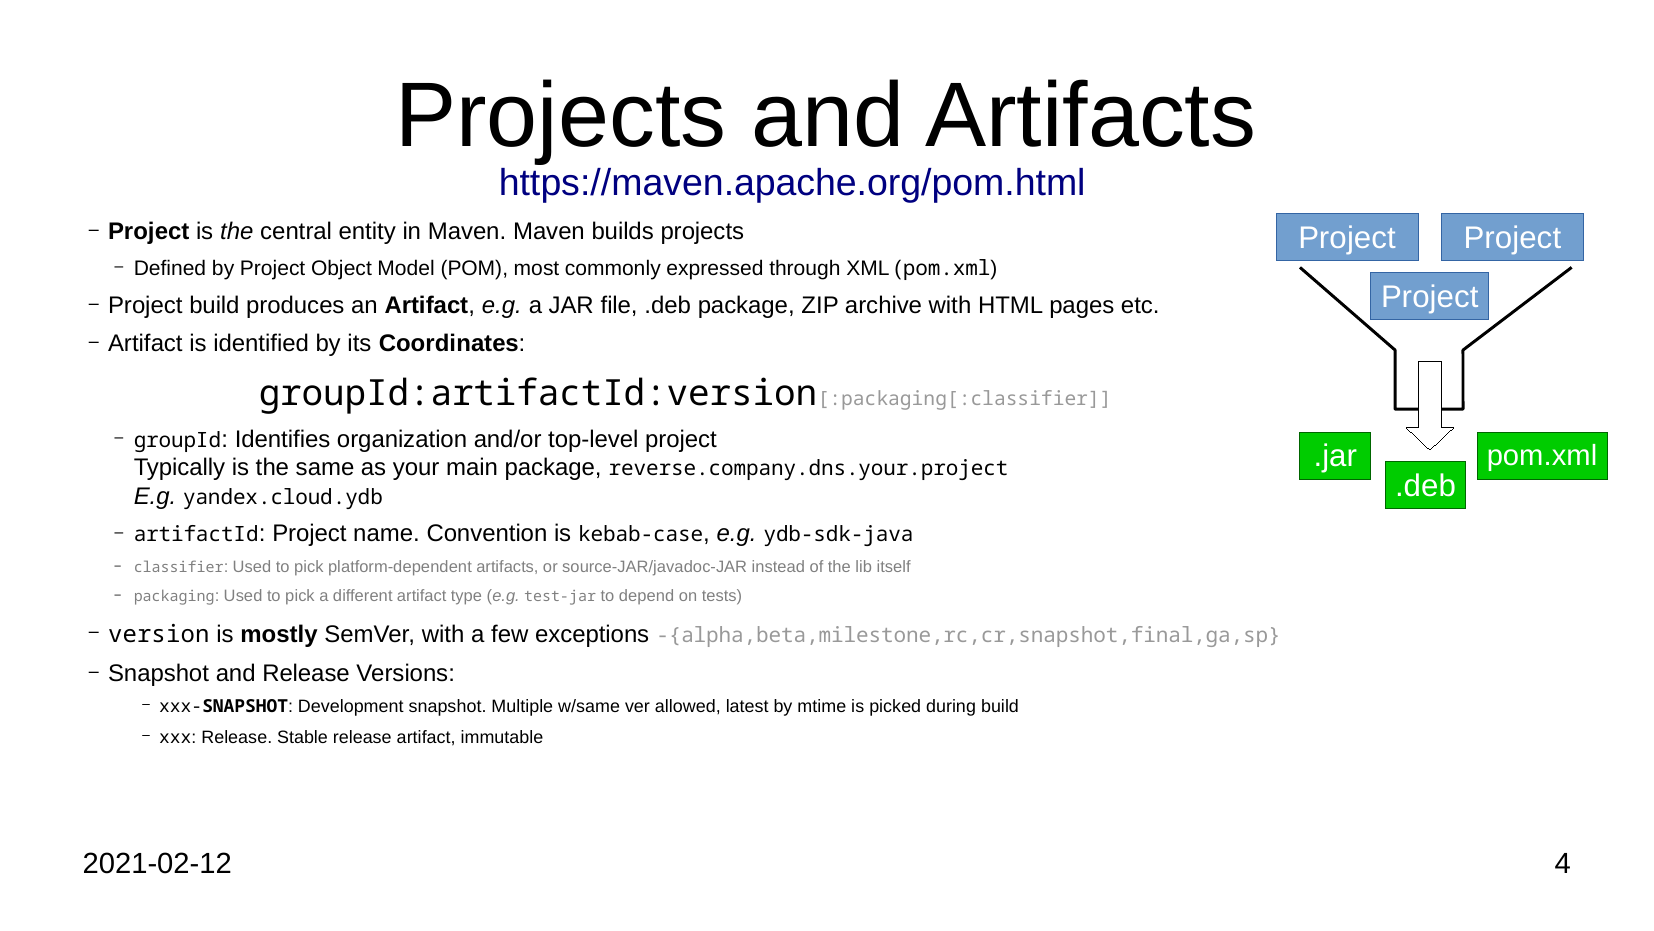

# Projects and Artifacts
https://maven.apache.org/pom.html
Project
Project
Project
.jar
pom.xml
.deb
Project is the central entity in Maven. Maven builds projects
Defined by Project Object Model (POM), most commonly expressed through XML (pom.xml)
Project build produces an Artifact, e.g. a JAR file, .deb package, ZIP archive with HTML pages etc.
Artifact is identified by its Coordinates:
 groupId:artifactId:version[:packaging[:classifier]]
groupId: Identifies organization and/or top-level project
Typically is the same as your main package, reverse.company.dns.your.project
E.g. yandex.cloud.ydb
artifactId: Project name. Convention is kebab-case, e.g. ydb-sdk-java
classifier: Used to pick platform-dependent artifacts, or source-JAR/javadoc-JAR instead of the lib itself
packaging: Used to pick a different artifact type (e.g. test-jar to depend on tests)
version is mostly SemVer, with a few exceptions -{alpha,beta,milestone,rc,cr,snapshot,final,ga,sp}
Snapshot and Release Versions:
xxx-SNAPSHOT: Development snapshot. Multiple w/same ver allowed, latest by mtime is picked during build
xxx: Release. Stable release artifact, immutable
2021-02-12
4